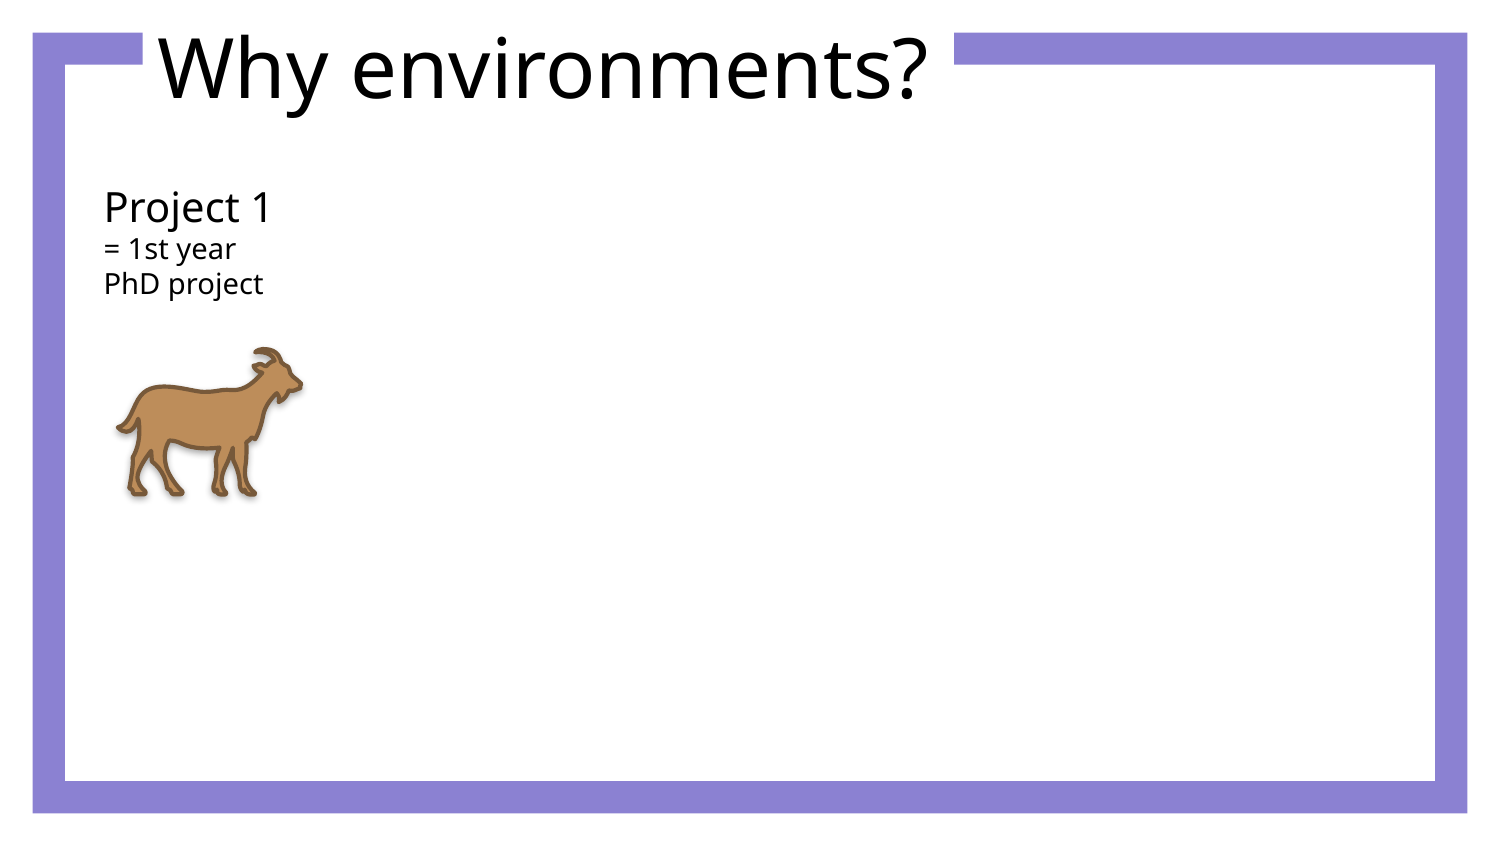

# Why environments?
Project 1
= 1st year
PhD project